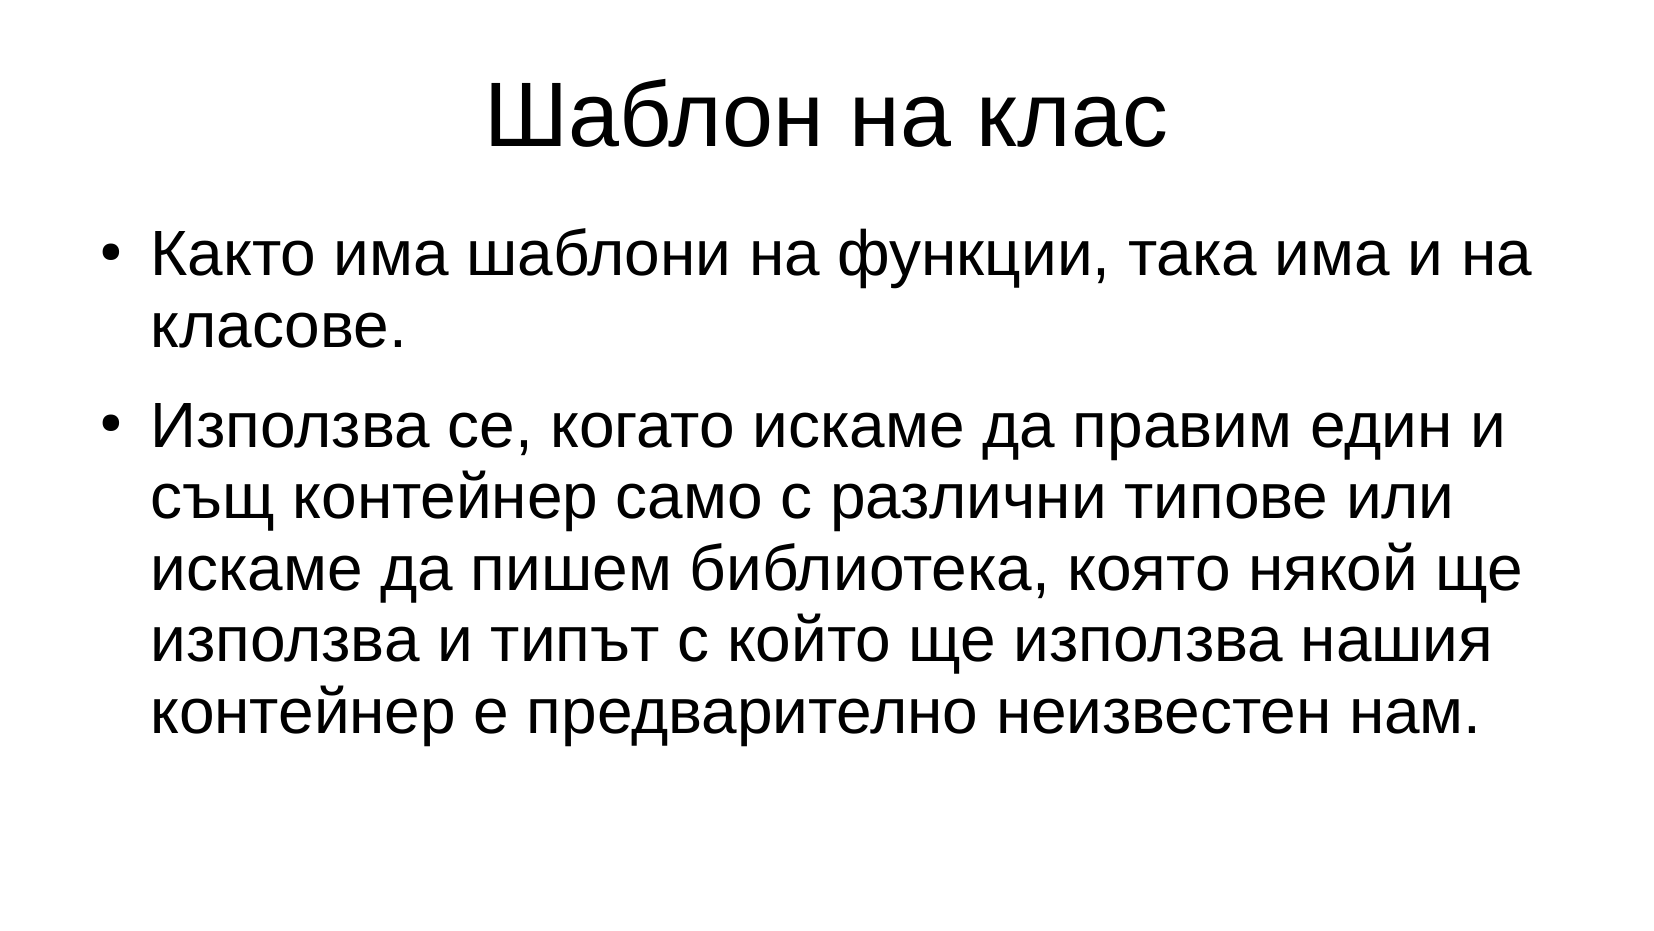

# Шаблон на клас
Както има шаблони на функции, така има и на класове.
Използва се, когато искаме да правим един и същ контейнер само с различни типове или искаме да пишем библиотека, която някой ще използва и типът с който ще използва нашия контейнер е предварително неизвестен нам.